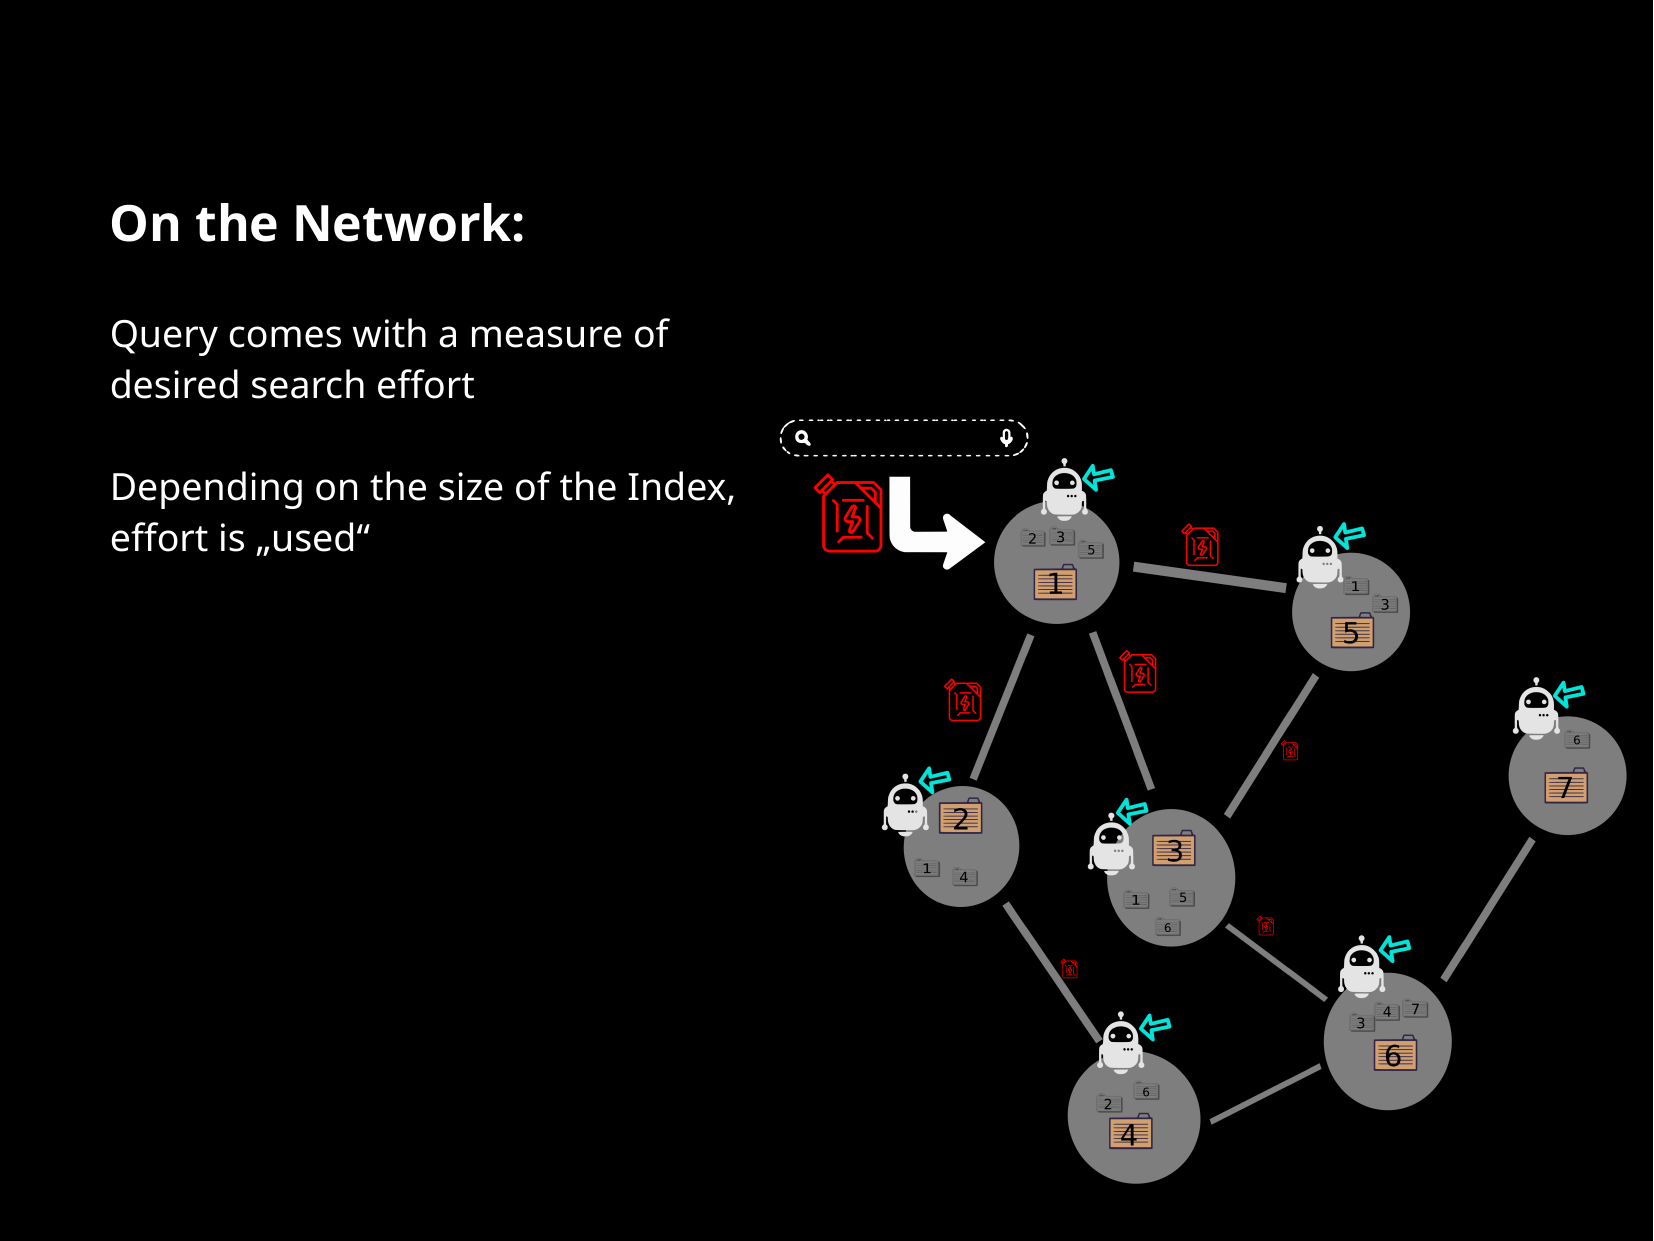

On the Network:
Query comes with a measure of desired search effort
Depending on the size of the Index, effort is „used“